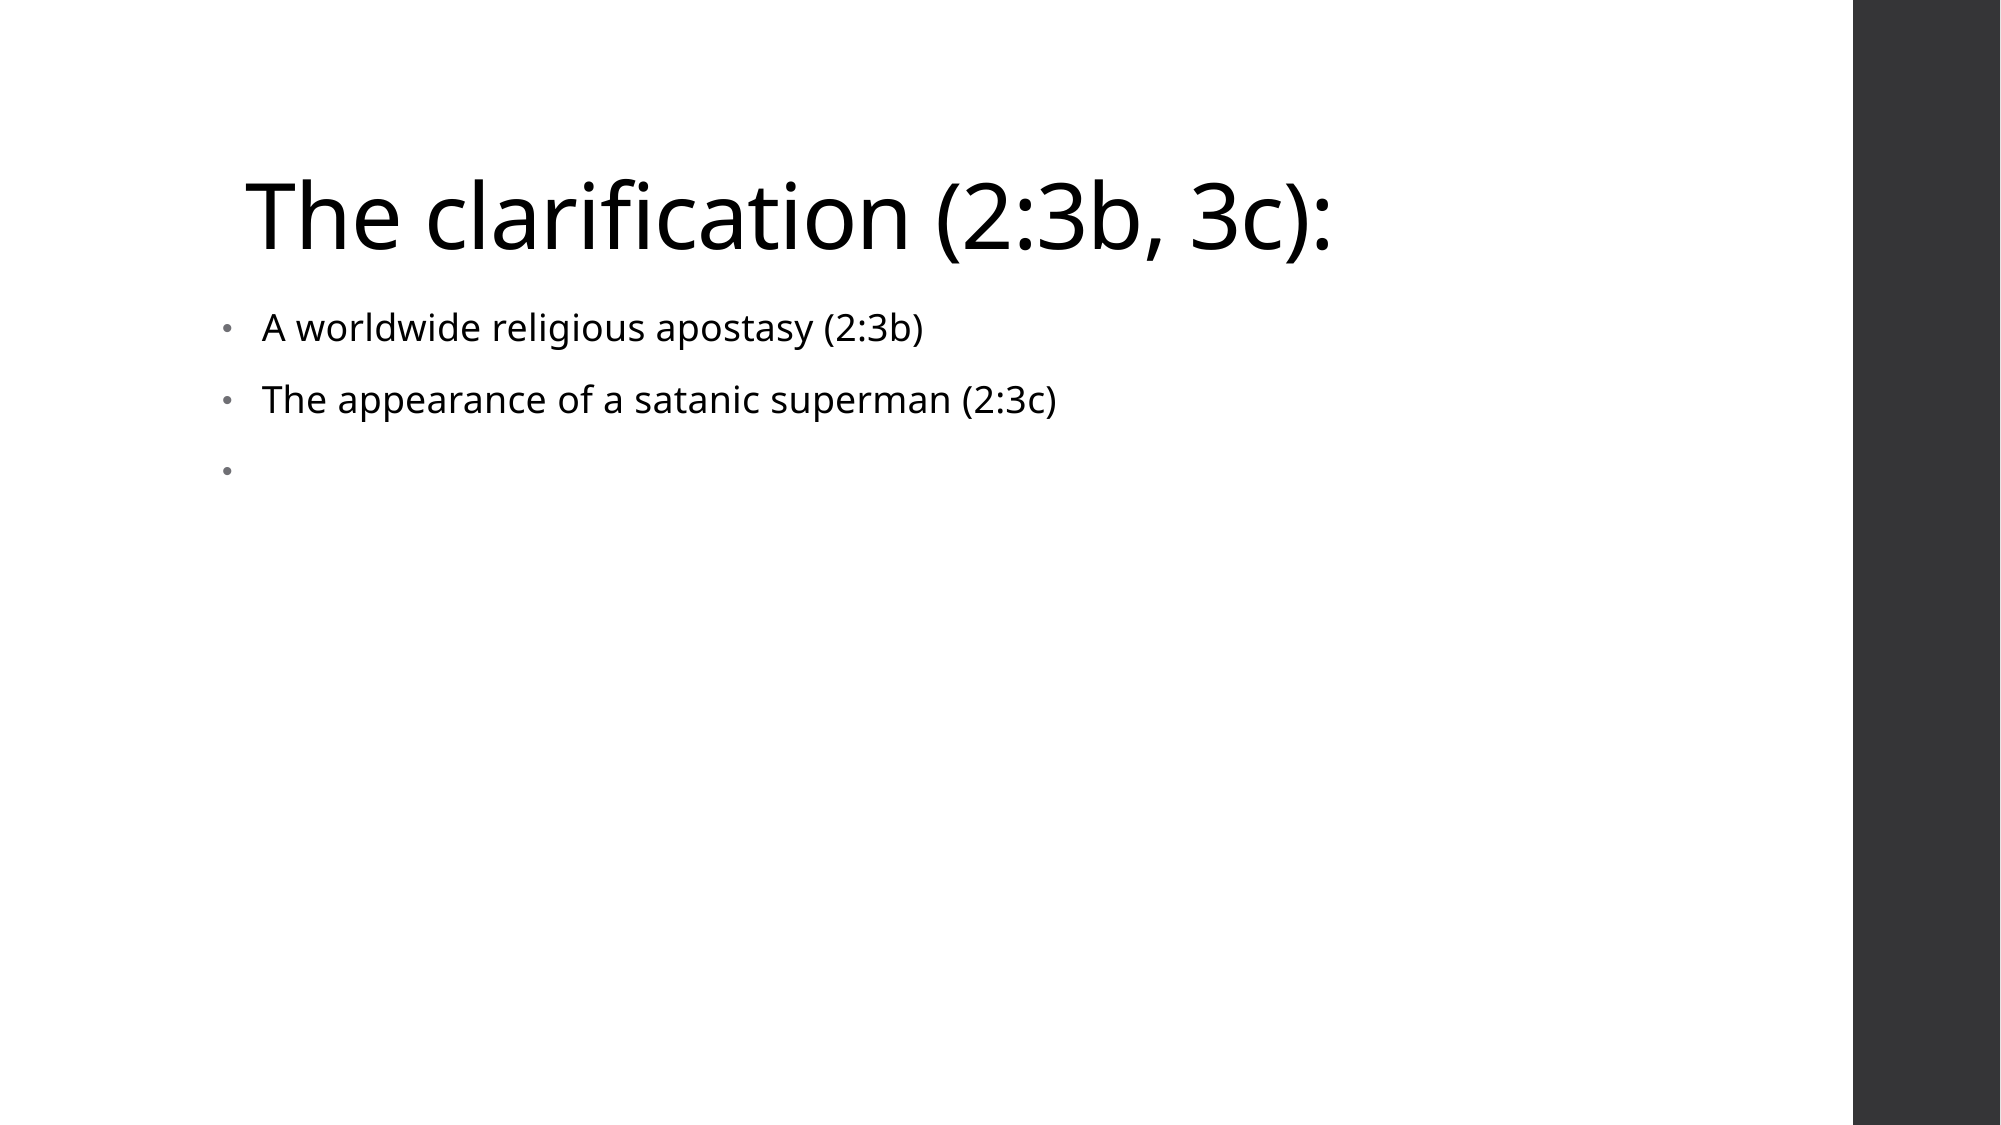

# The clarification (2:3b, 3c):
 A worldwide religious apostasy (2:3b)
 The appearance of a satanic superman (2:3c)